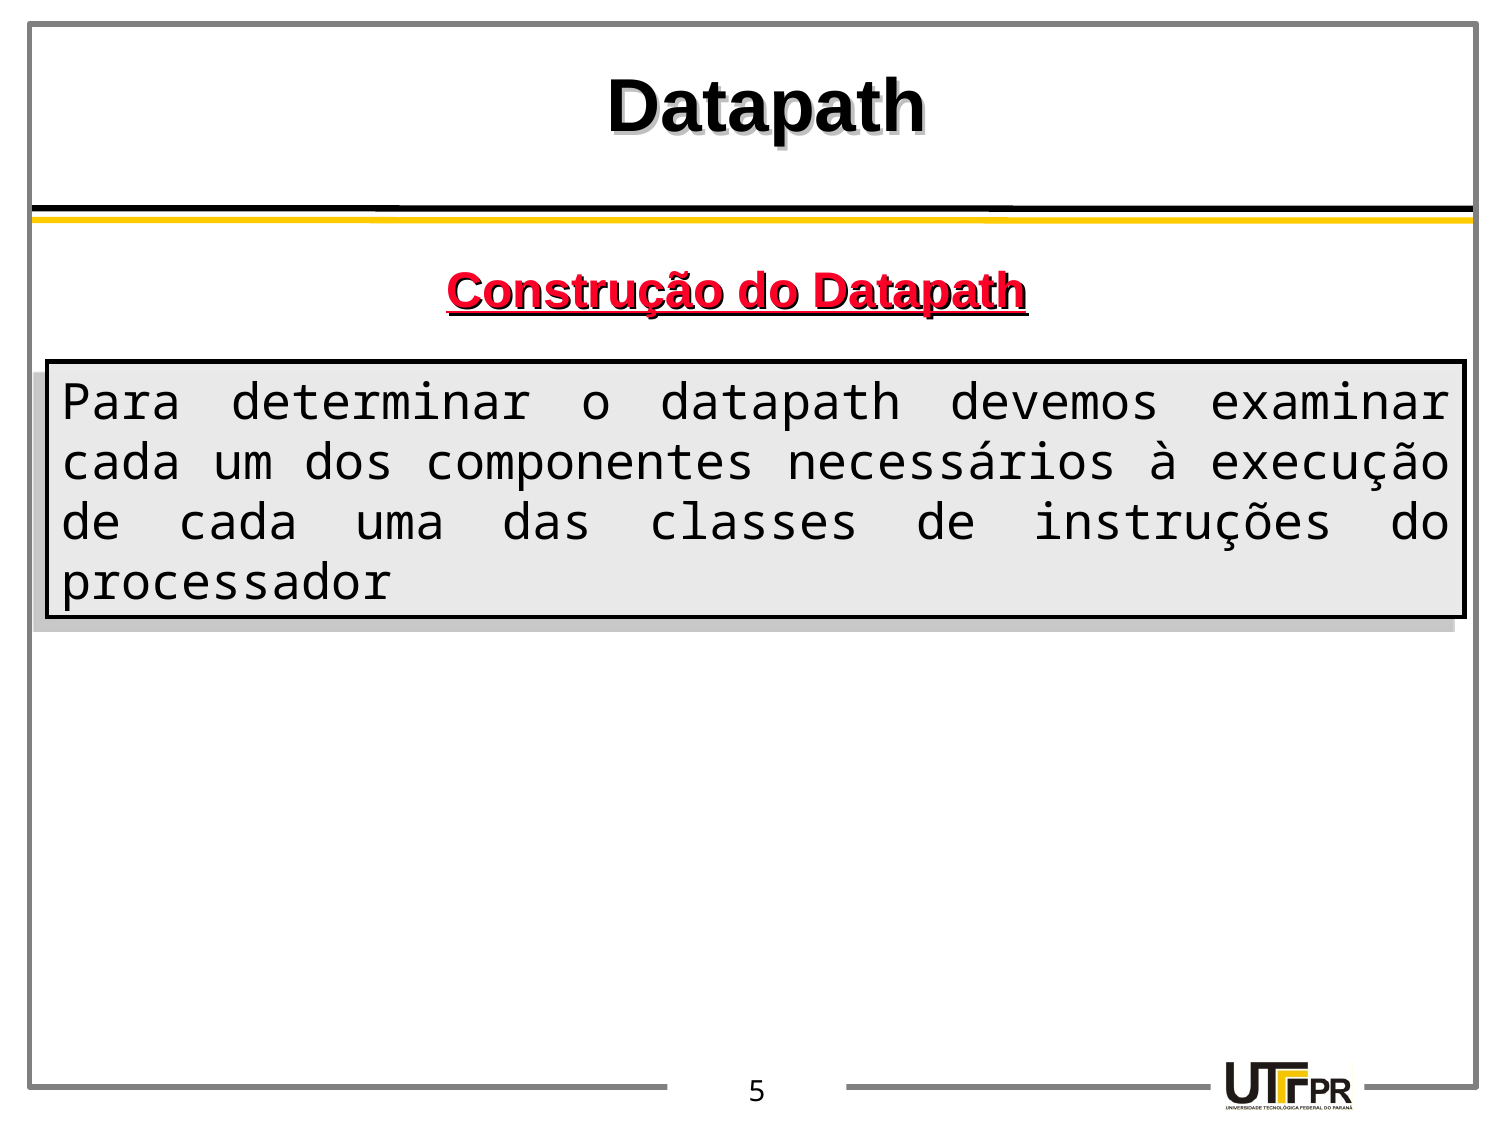

Datapath
# Construção do Datapath
Para determinar o datapath devemos examinar cada um dos componentes necessários à execução de cada uma das classes de instruções do processador